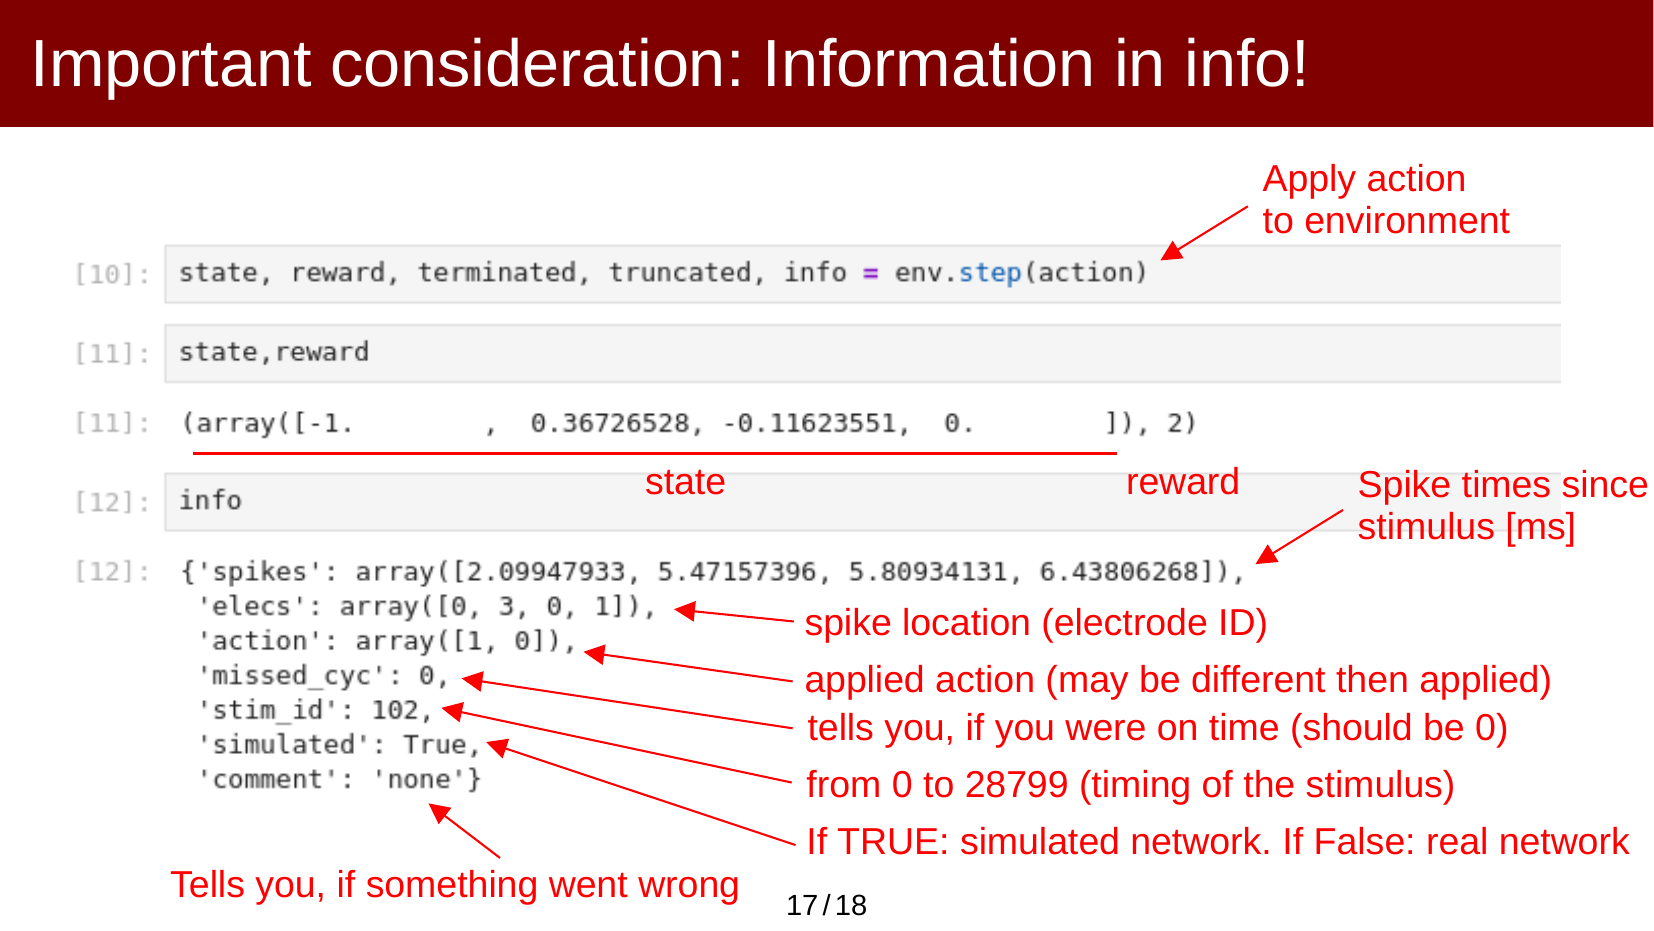

Important consideration: Information in info!
Apply action
to environment
state
reward
Spike times since
stimulus [ms]
spike location (electrode ID)
applied action (may be different then applied)
tells you, if you were on time (should be 0)
from 0 to 28799 (timing of the stimulus)
If TRUE: simulated network. If False: real network
Tells you, if something went wrong